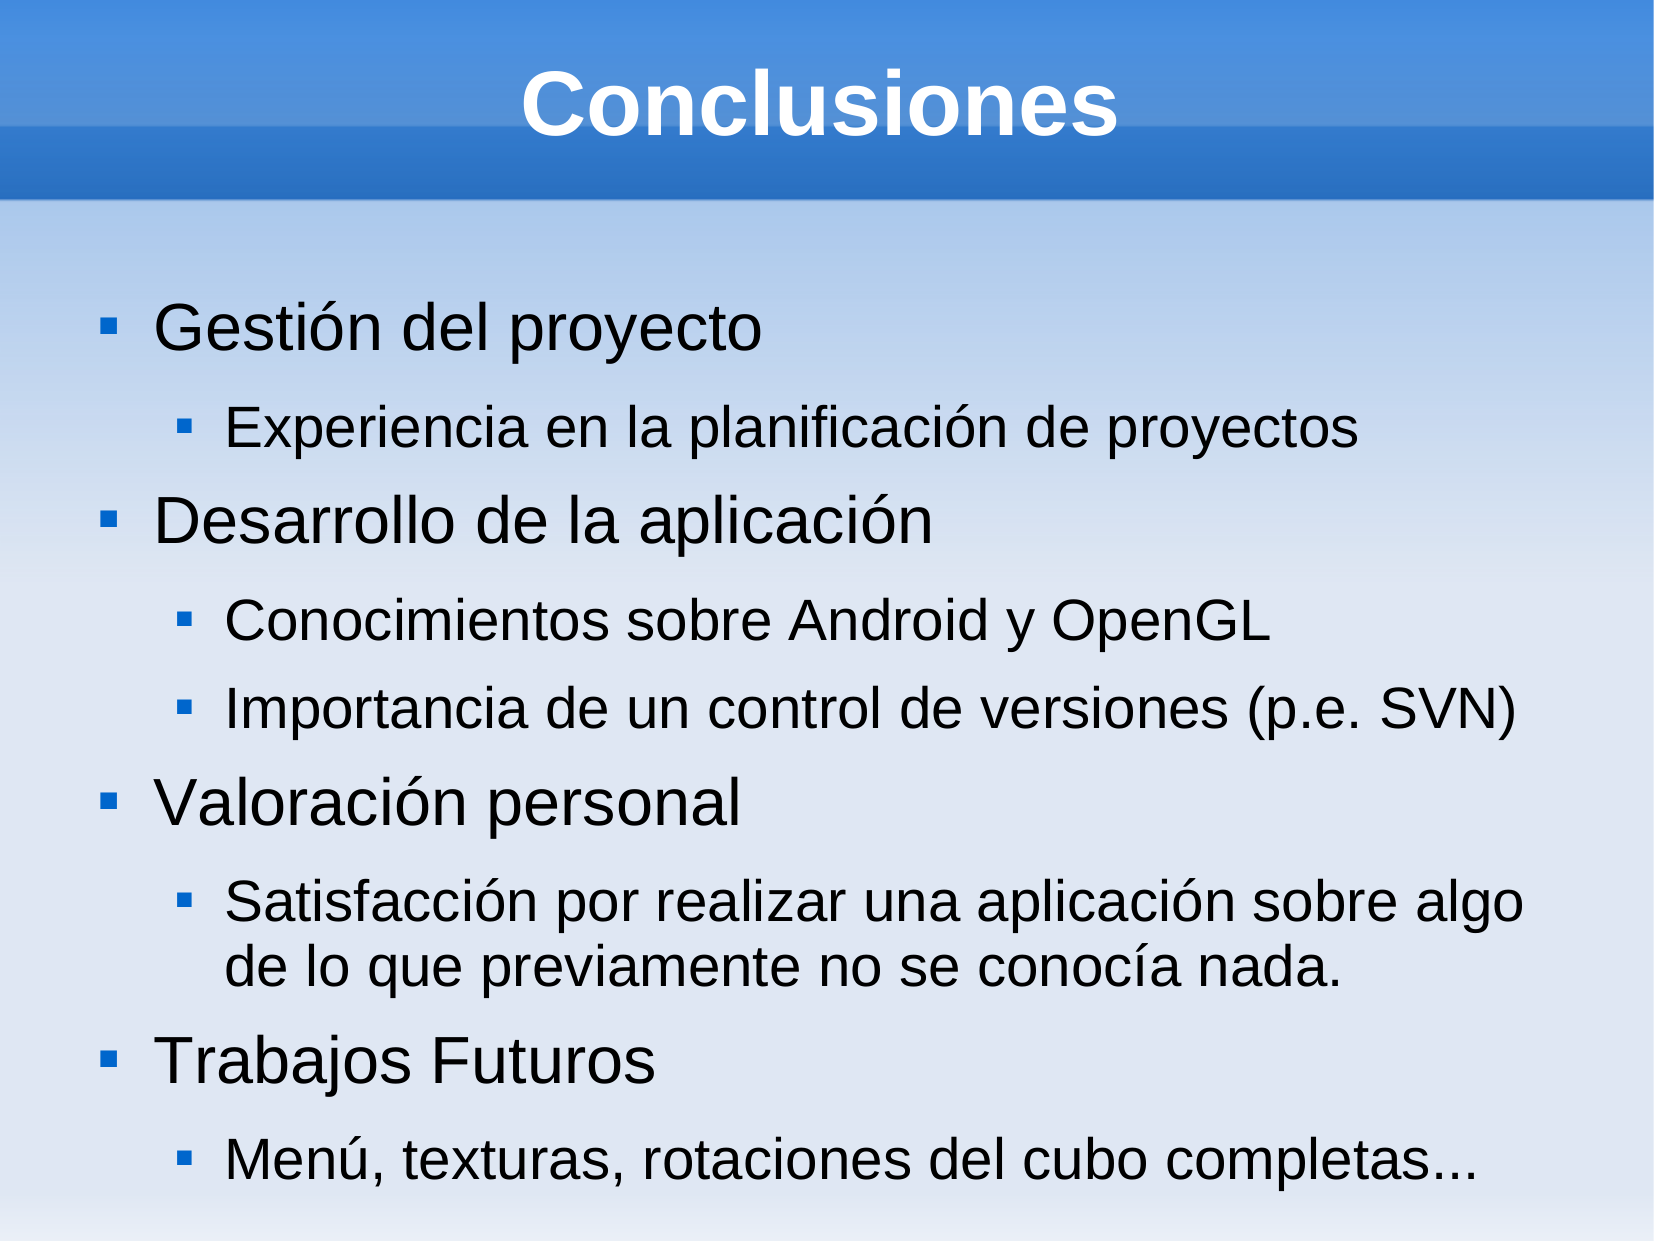

# Conclusiones
Gestión del proyecto
Experiencia en la planificación de proyectos
Desarrollo de la aplicación
Conocimientos sobre Android y OpenGL
Importancia de un control de versiones (p.e. SVN)
Valoración personal
Satisfacción por realizar una aplicación sobre algo de lo que previamente no se conocía nada.
Trabajos Futuros
Menú, texturas, rotaciones del cubo completas...